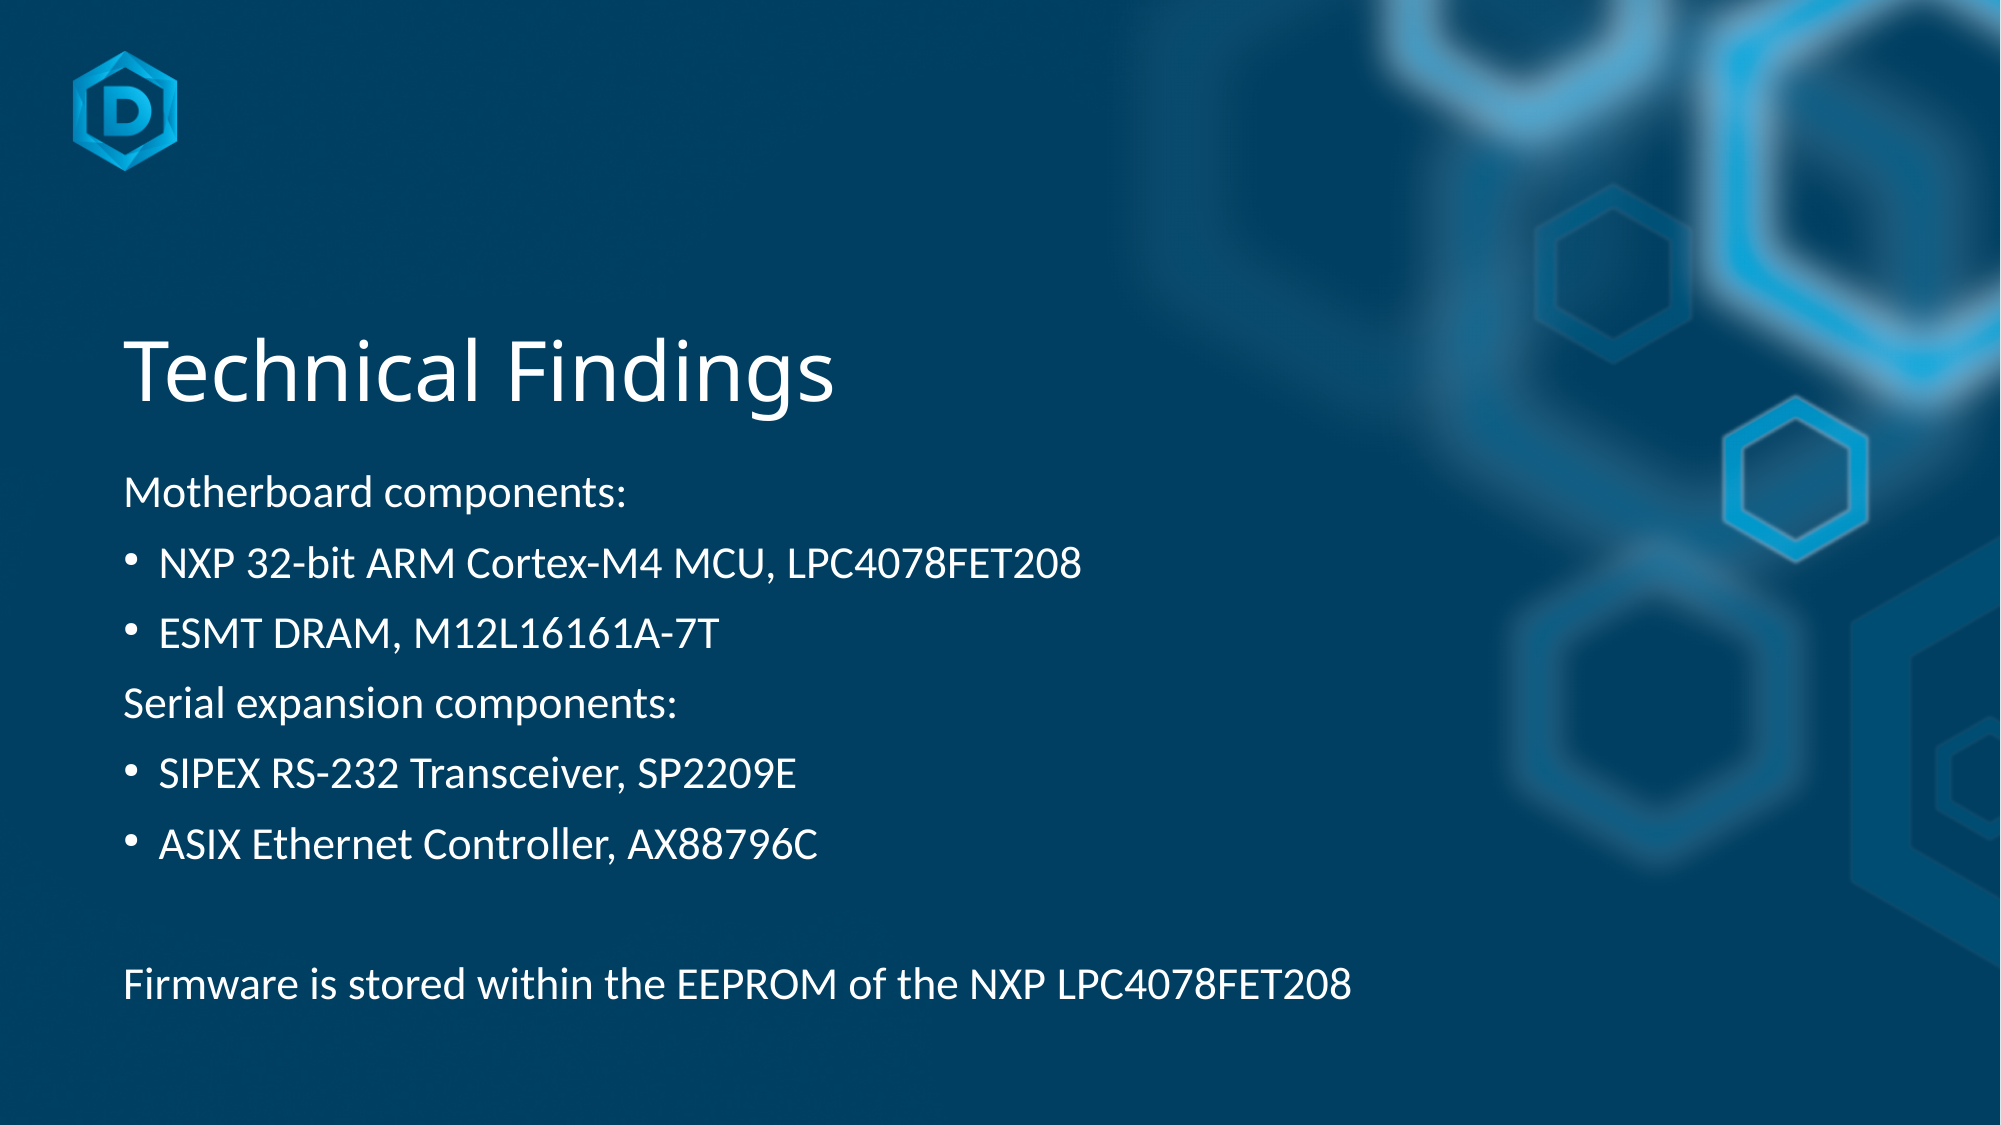

# Technical Findings
Motherboard components:
NXP 32-bit ARM Cortex-M4 MCU, LPC4078FET208
ESMT DRAM, M12L16161A-7T
Serial expansion components:
SIPEX RS-232 Transceiver, SP2209E
ASIX Ethernet Controller, AX88796C
Firmware is stored within the EEPROM of the NXP LPC4078FET208